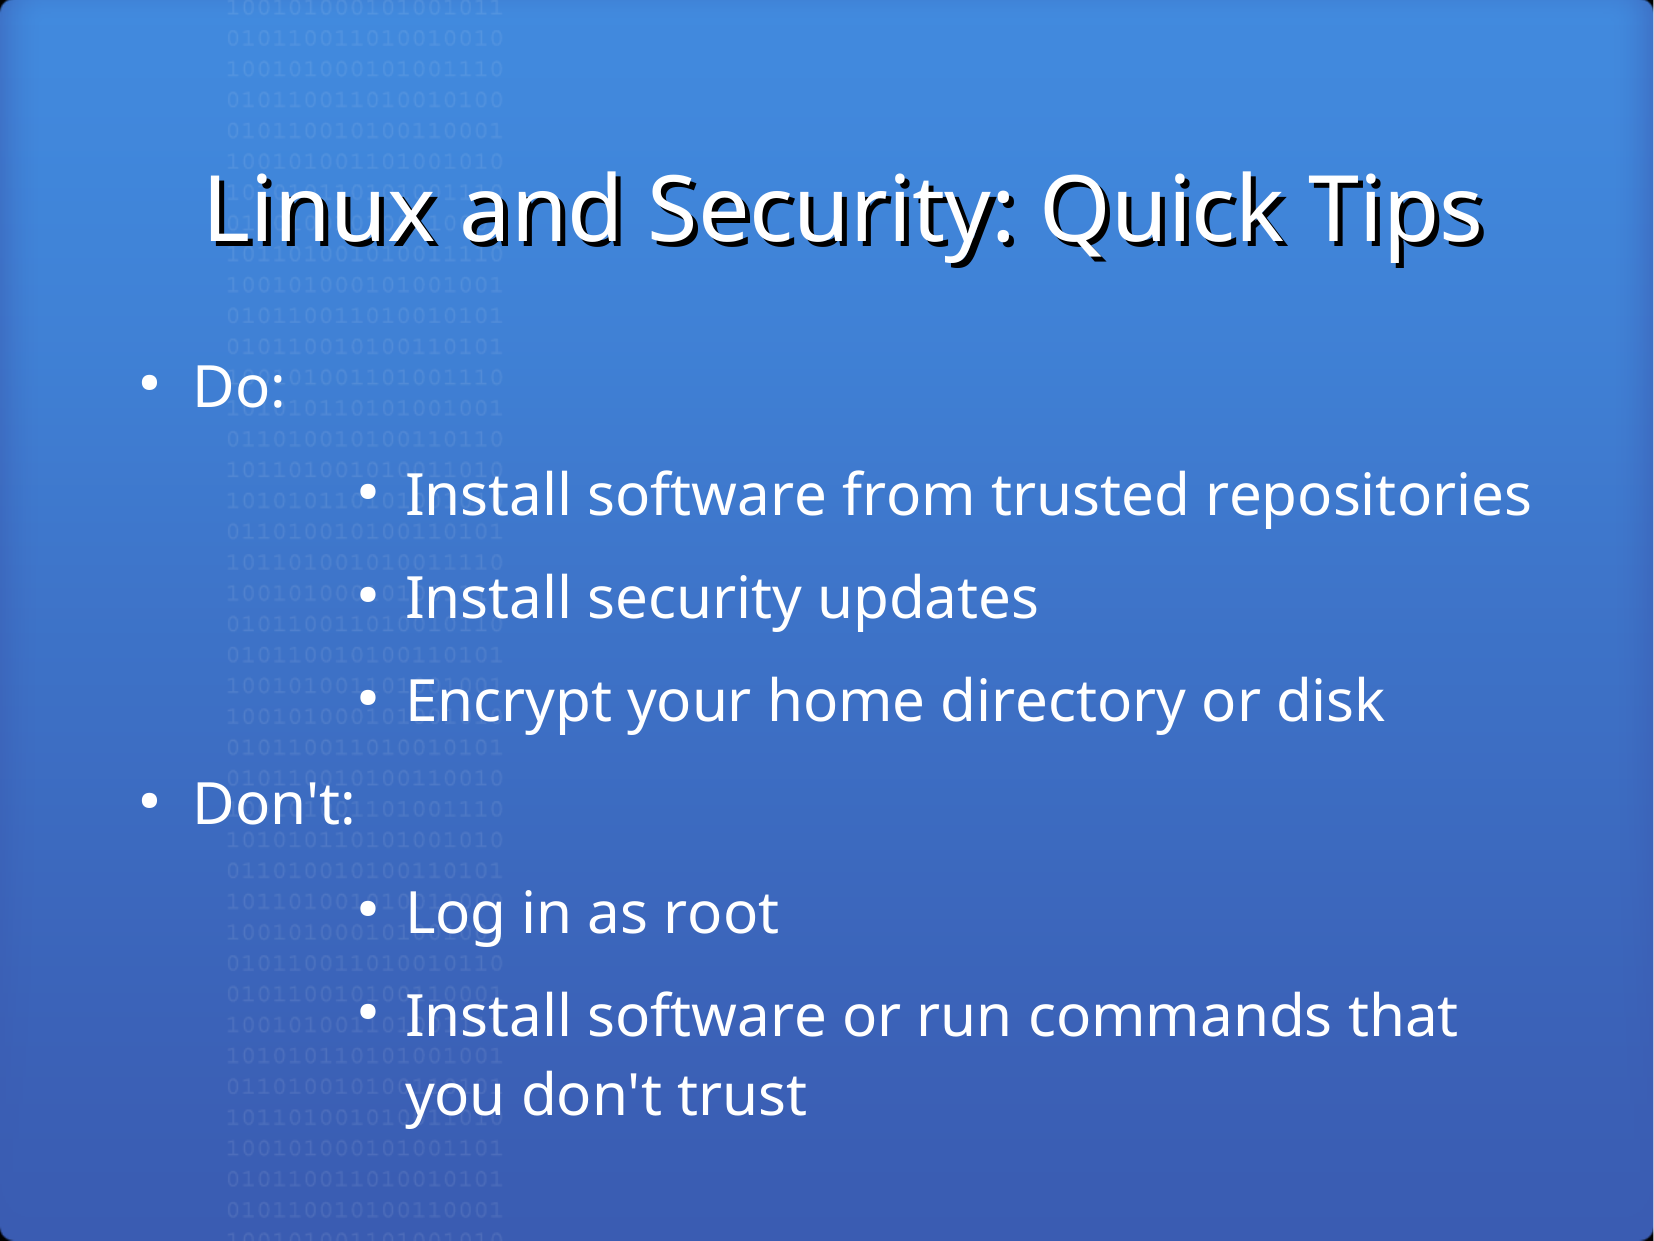

# Linux and Security: Quick Tips
Do:
Install software from trusted repositories
Install security updates
Encrypt your home directory or disk
Don't:
Log in as root
Install software or run commands that you don't trust